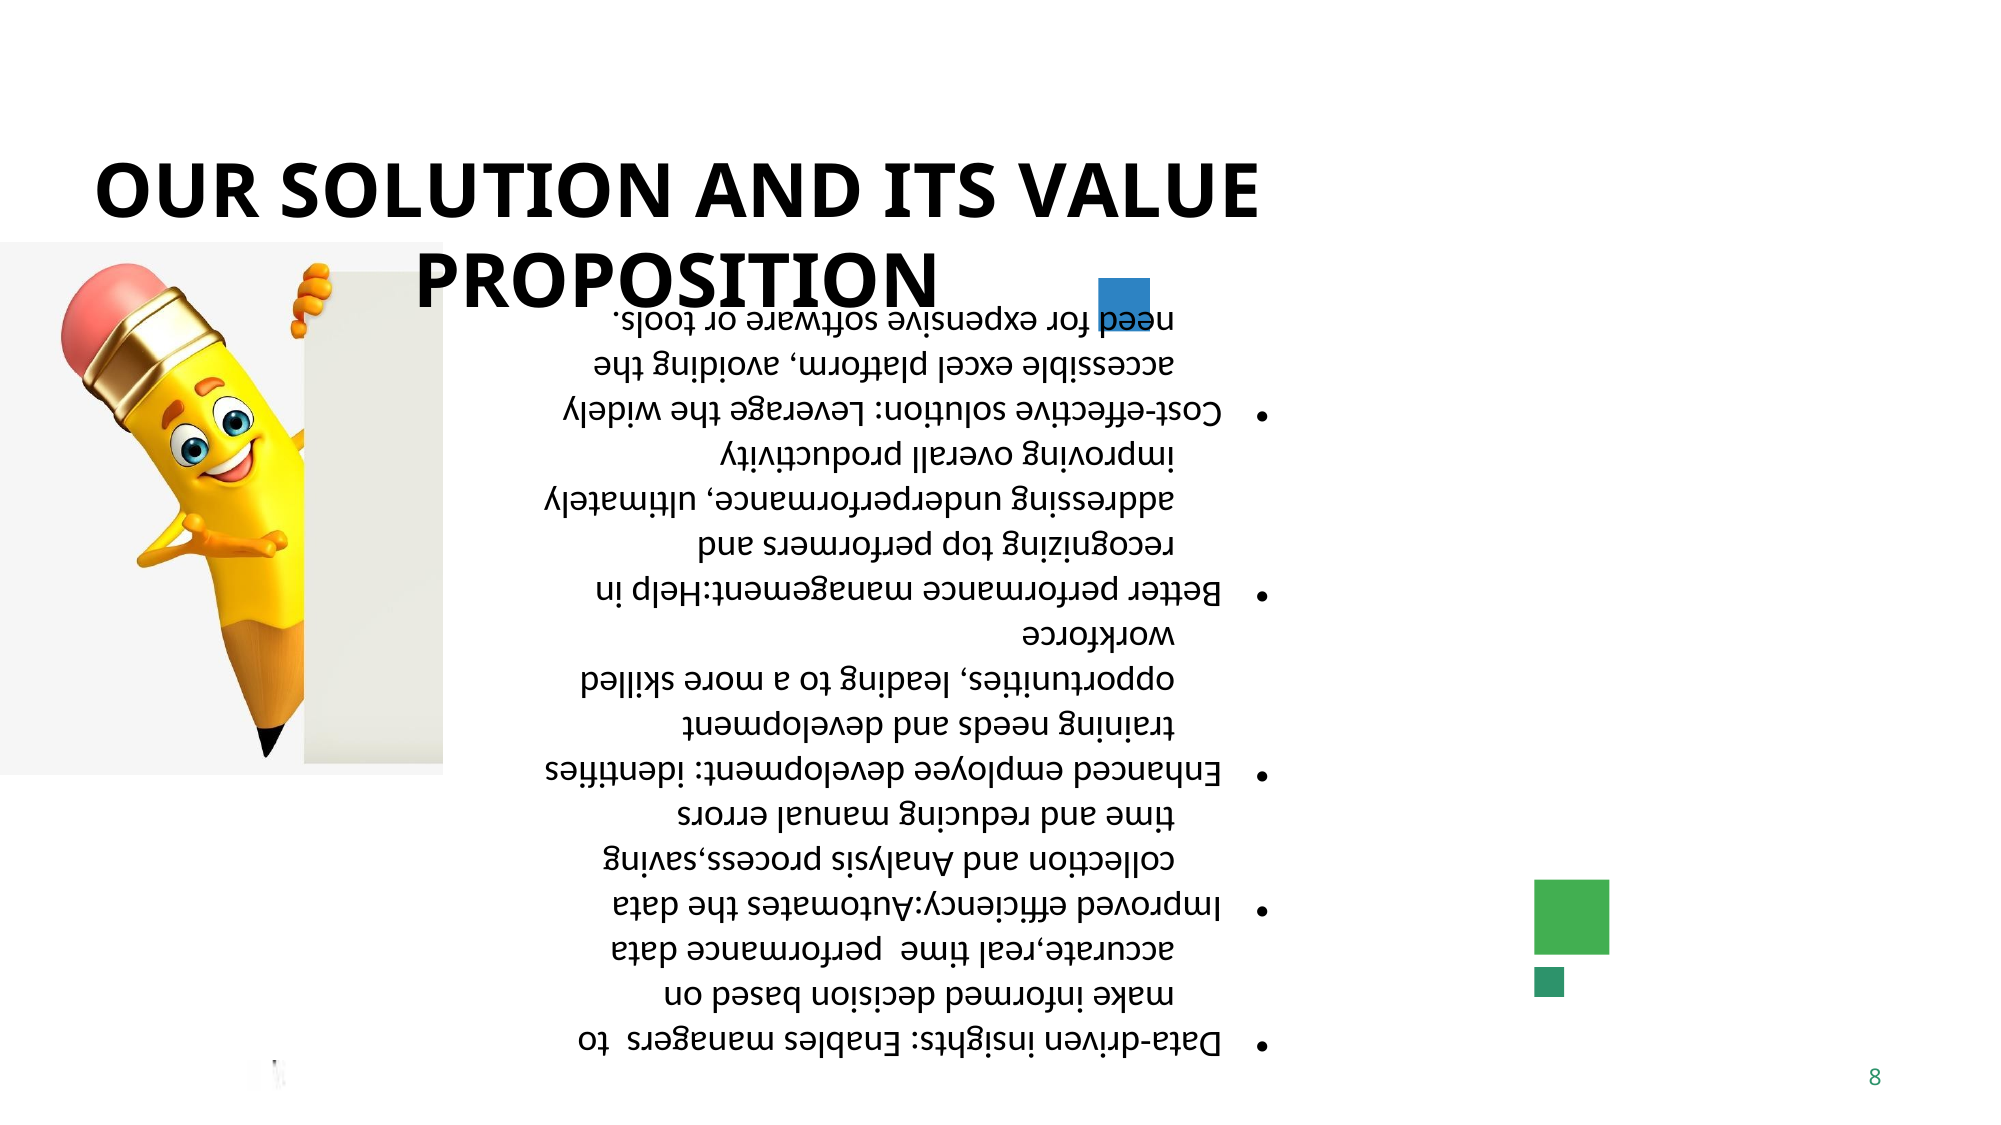

# OUR SOLUTION AND ITS VALUE PROPOSITION
Data-driven insights: Enables managers to make informed decision based on accurate,real time performance data
Improved efficiency:Automates the data collection and Analysis process,saving time and reducing manual errors
Enhanced employee development: identifies training needs and development opportunities, leading to a more skilled workforce
Better performance management:Help in recognizing top performers and addressing underperformance, ultimately improving overall productivity
Cost-effective solution: Leverage the widely accessible excel platform, avoiding the need for expensive software or tools.